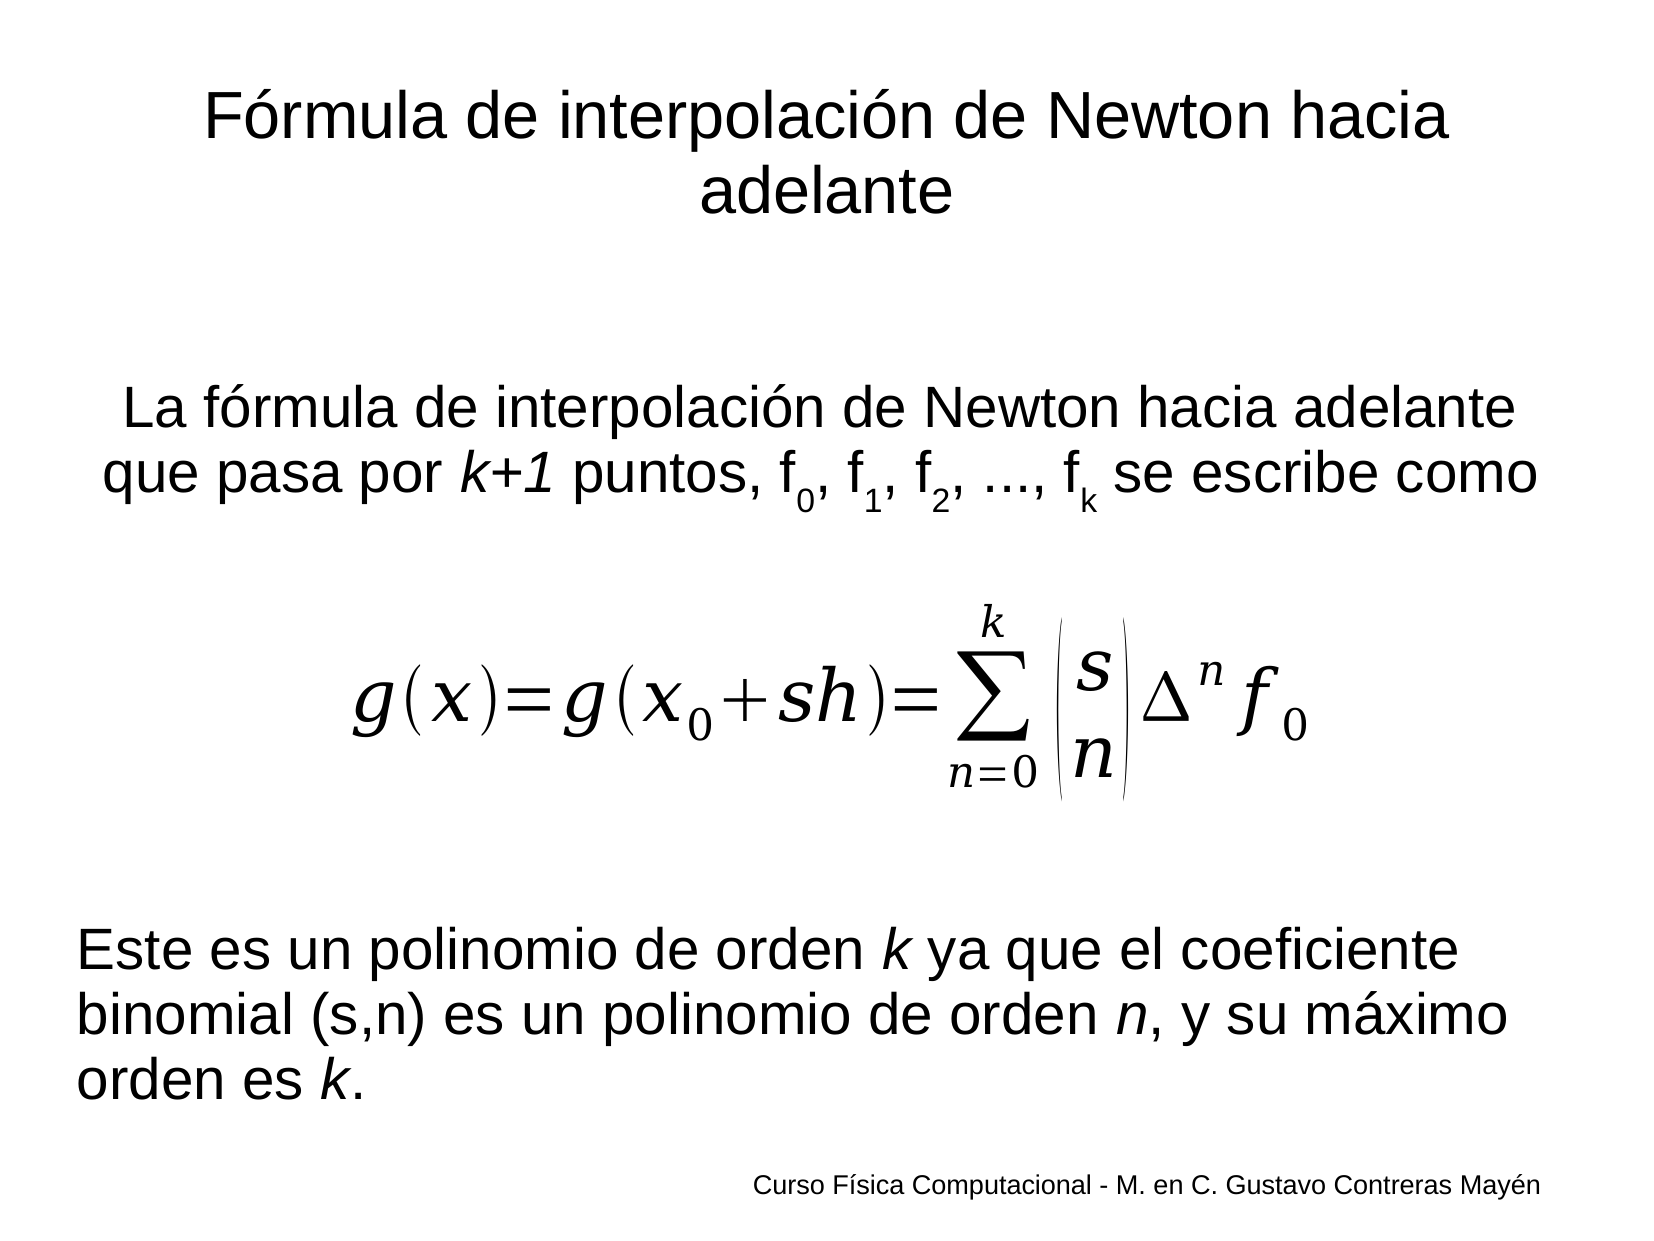

# Fórmula de interpolación de Newton hacia adelante
La fórmula de interpolación de Newton hacia adelante que pasa por k+1 puntos, f0, f1, f2, ..., fk se escribe como
Este es un polinomio de orden k ya que el coeficiente binomial (s,n) es un polinomio de orden n, y su máximo orden es k.